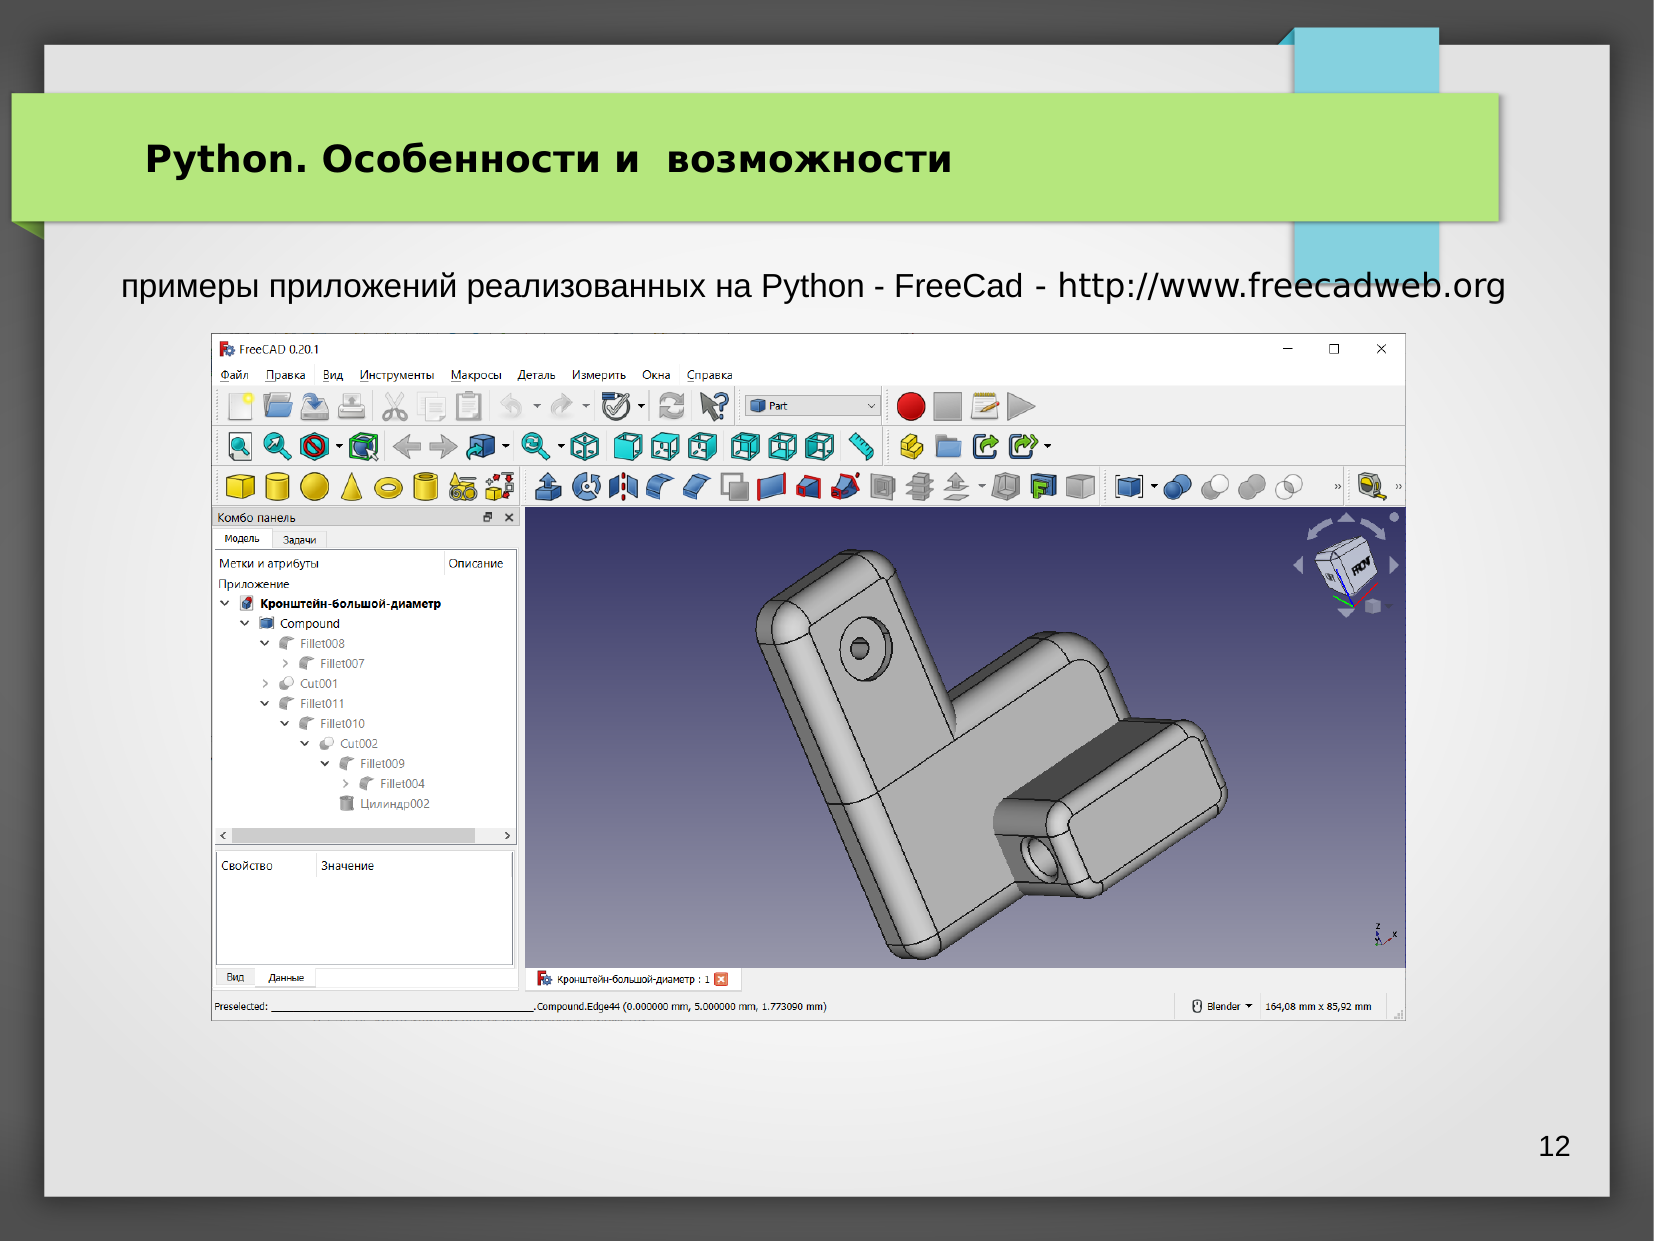

Python. Особенности и возможности
примеры приложений реализованных на Python - FreeCad - http://www.freecadweb.org
12